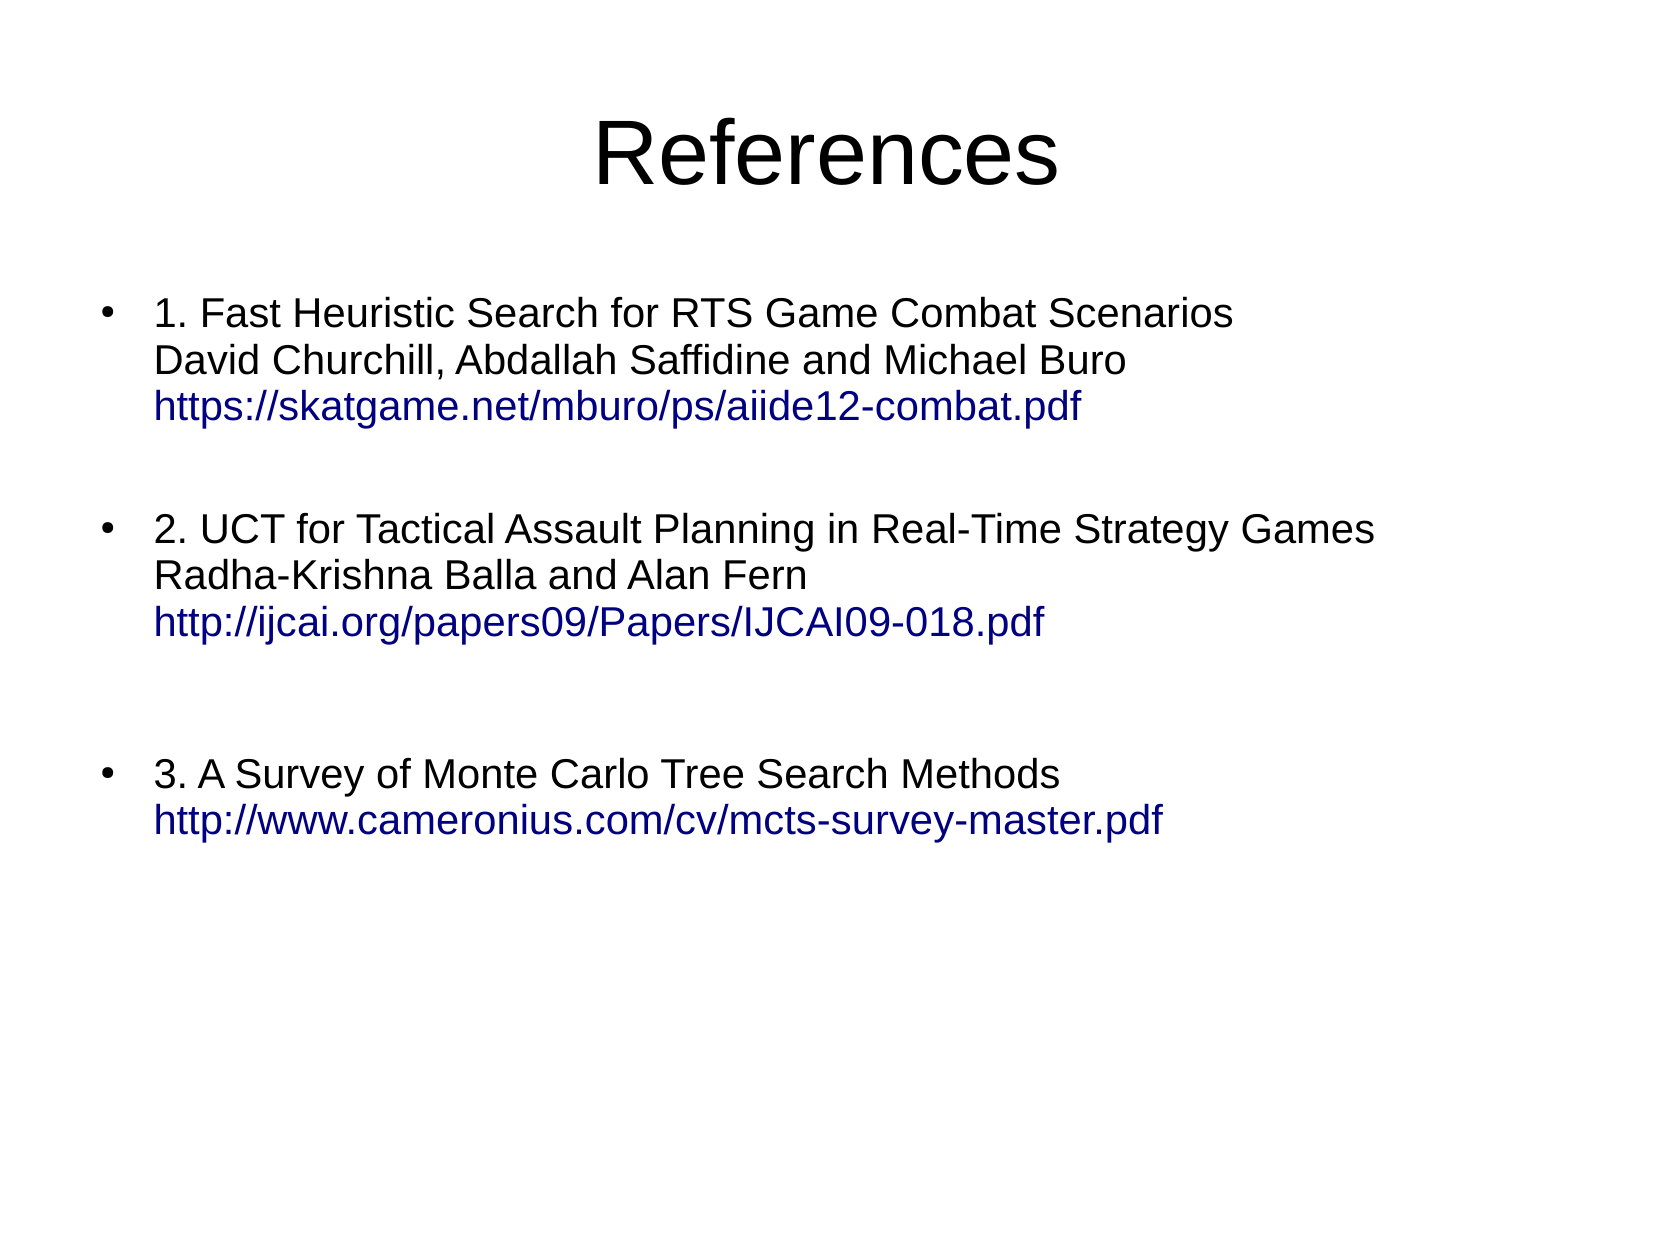

# References
1. Fast Heuristic Search for RTS Game Combat Scenarios
David Churchill, Abdallah Saffidine and Michael Buro
https://skatgame.net/mburo/ps/aiide12-combat.pdf
2. UCT for Tactical Assault Planning in Real-Time Strategy Games
Radha-Krishna Balla and Alan Fern
http://ijcai.org/papers09/Papers/IJCAI09-018.pdf
3. A Survey of Monte Carlo Tree Search Methods
http://www.cameronius.com/cv/mcts-survey-master.pdf